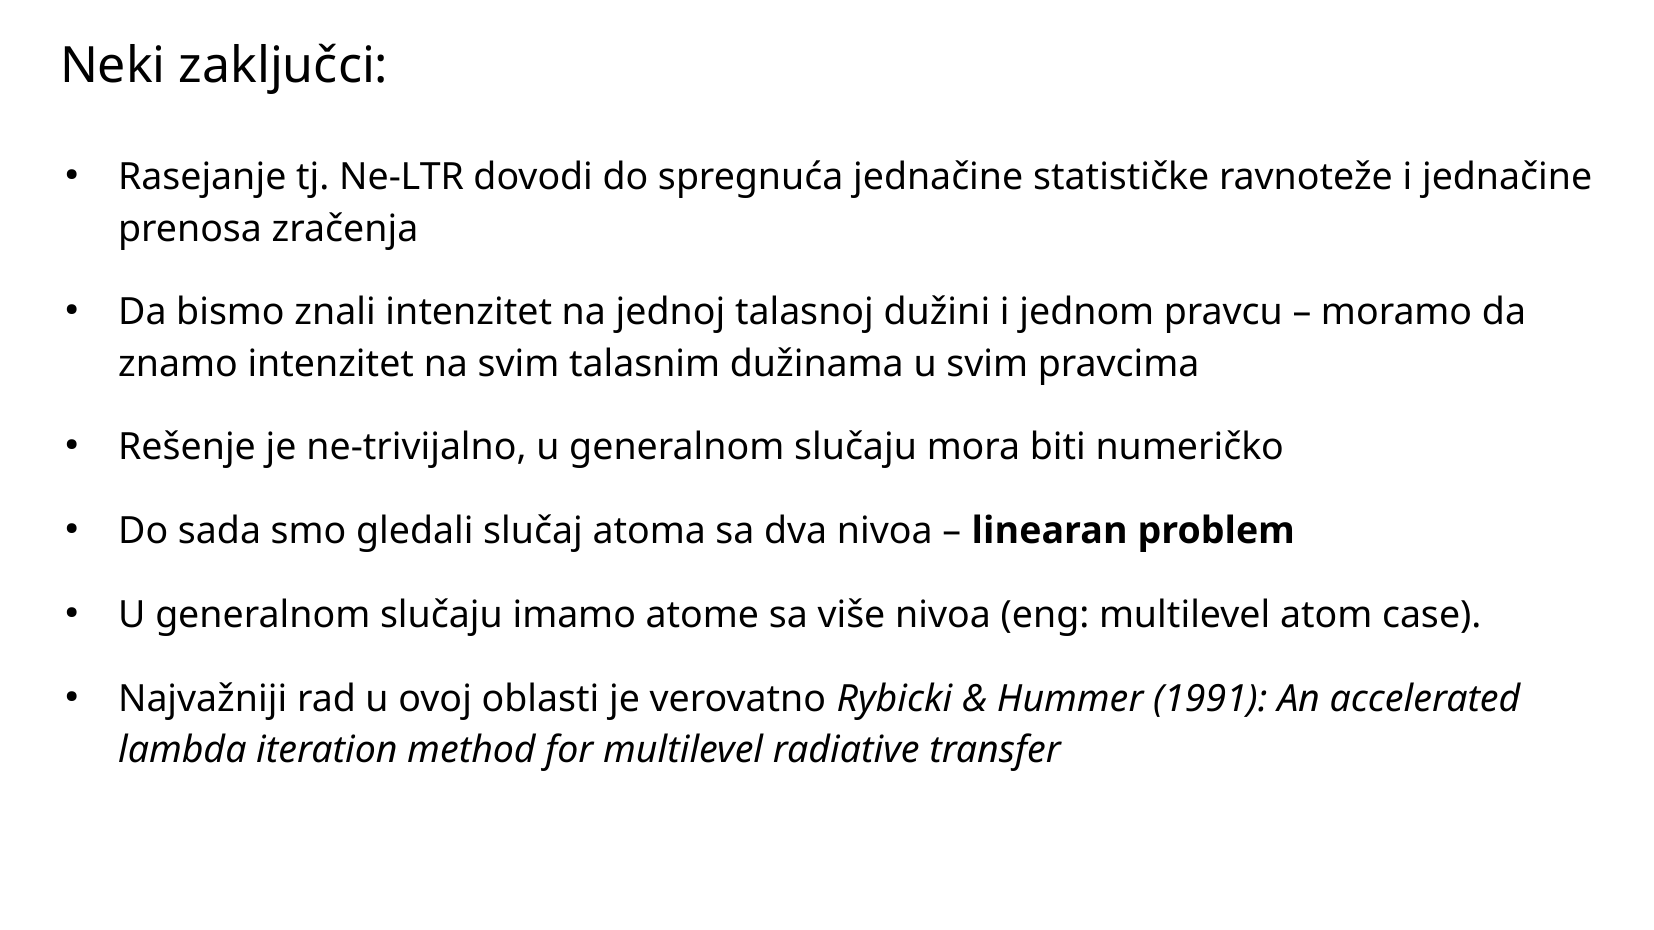

# Neki zaključci:
Rasejanje tj. Ne-LTR dovodi do spregnuća jednačine statističke ravnoteže i jednačine prenosa zračenja
Da bismo znali intenzitet na jednoj talasnoj dužini i jednom pravcu – moramo da znamo intenzitet na svim talasnim dužinama u svim pravcima
Rešenje je ne-trivijalno, u generalnom slučaju mora biti numeričko
Do sada smo gledali slučaj atoma sa dva nivoa – linearan problem
U generalnom slučaju imamo atome sa više nivoa (eng: multilevel atom case).
Najvažniji rad u ovoj oblasti je verovatno Rybicki & Hummer (1991): An accelerated lambda iteration method for multilevel radiative transfer